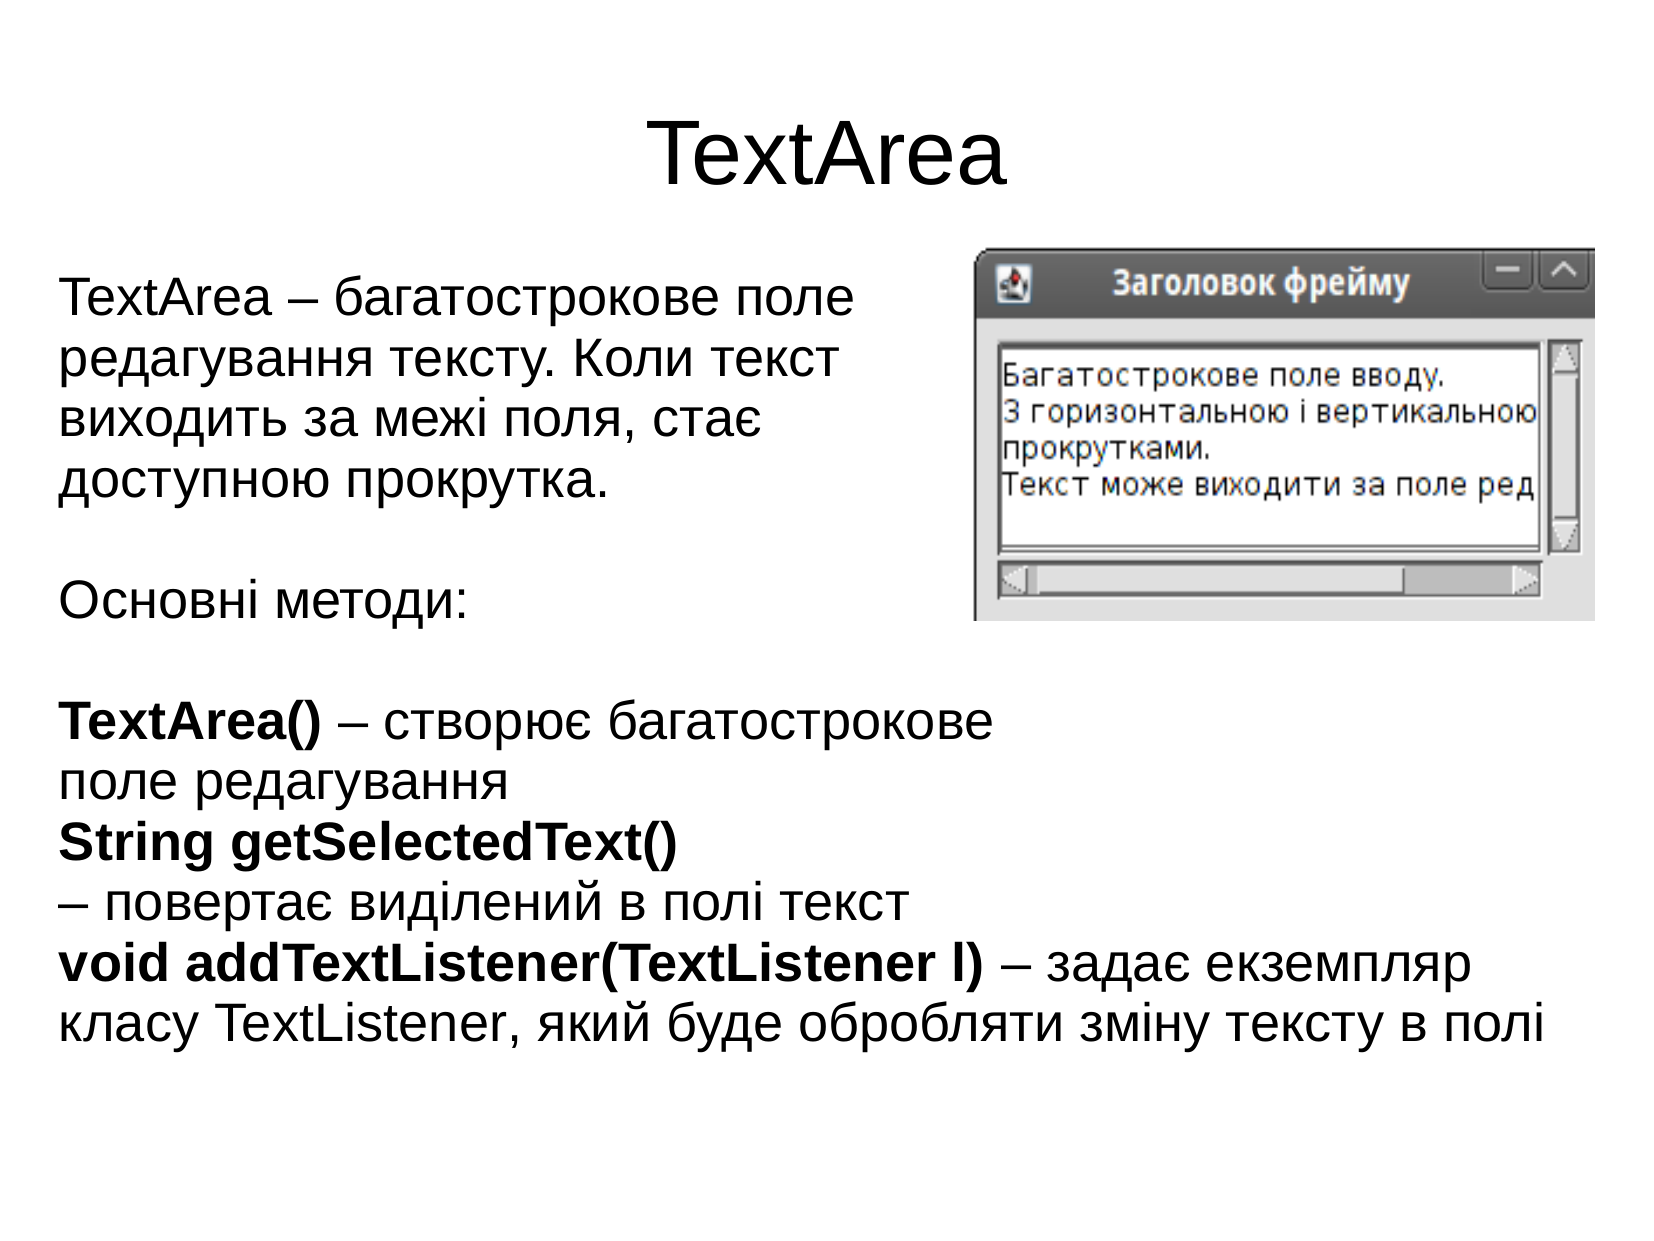

# TextArea
TextArea – багатострокове поле
редагування тексту. Коли текст
виходить за межі поля, стає
доступною прокрутка.
Основні методи:
TextArea() – створює багатострокове
поле редагування
String getSelectedText()
– повертає виділений в полі текст
void addTextListener(TextListener l) – задає екземпляр класу TextListener, який буде обробляти зміну тексту в полі